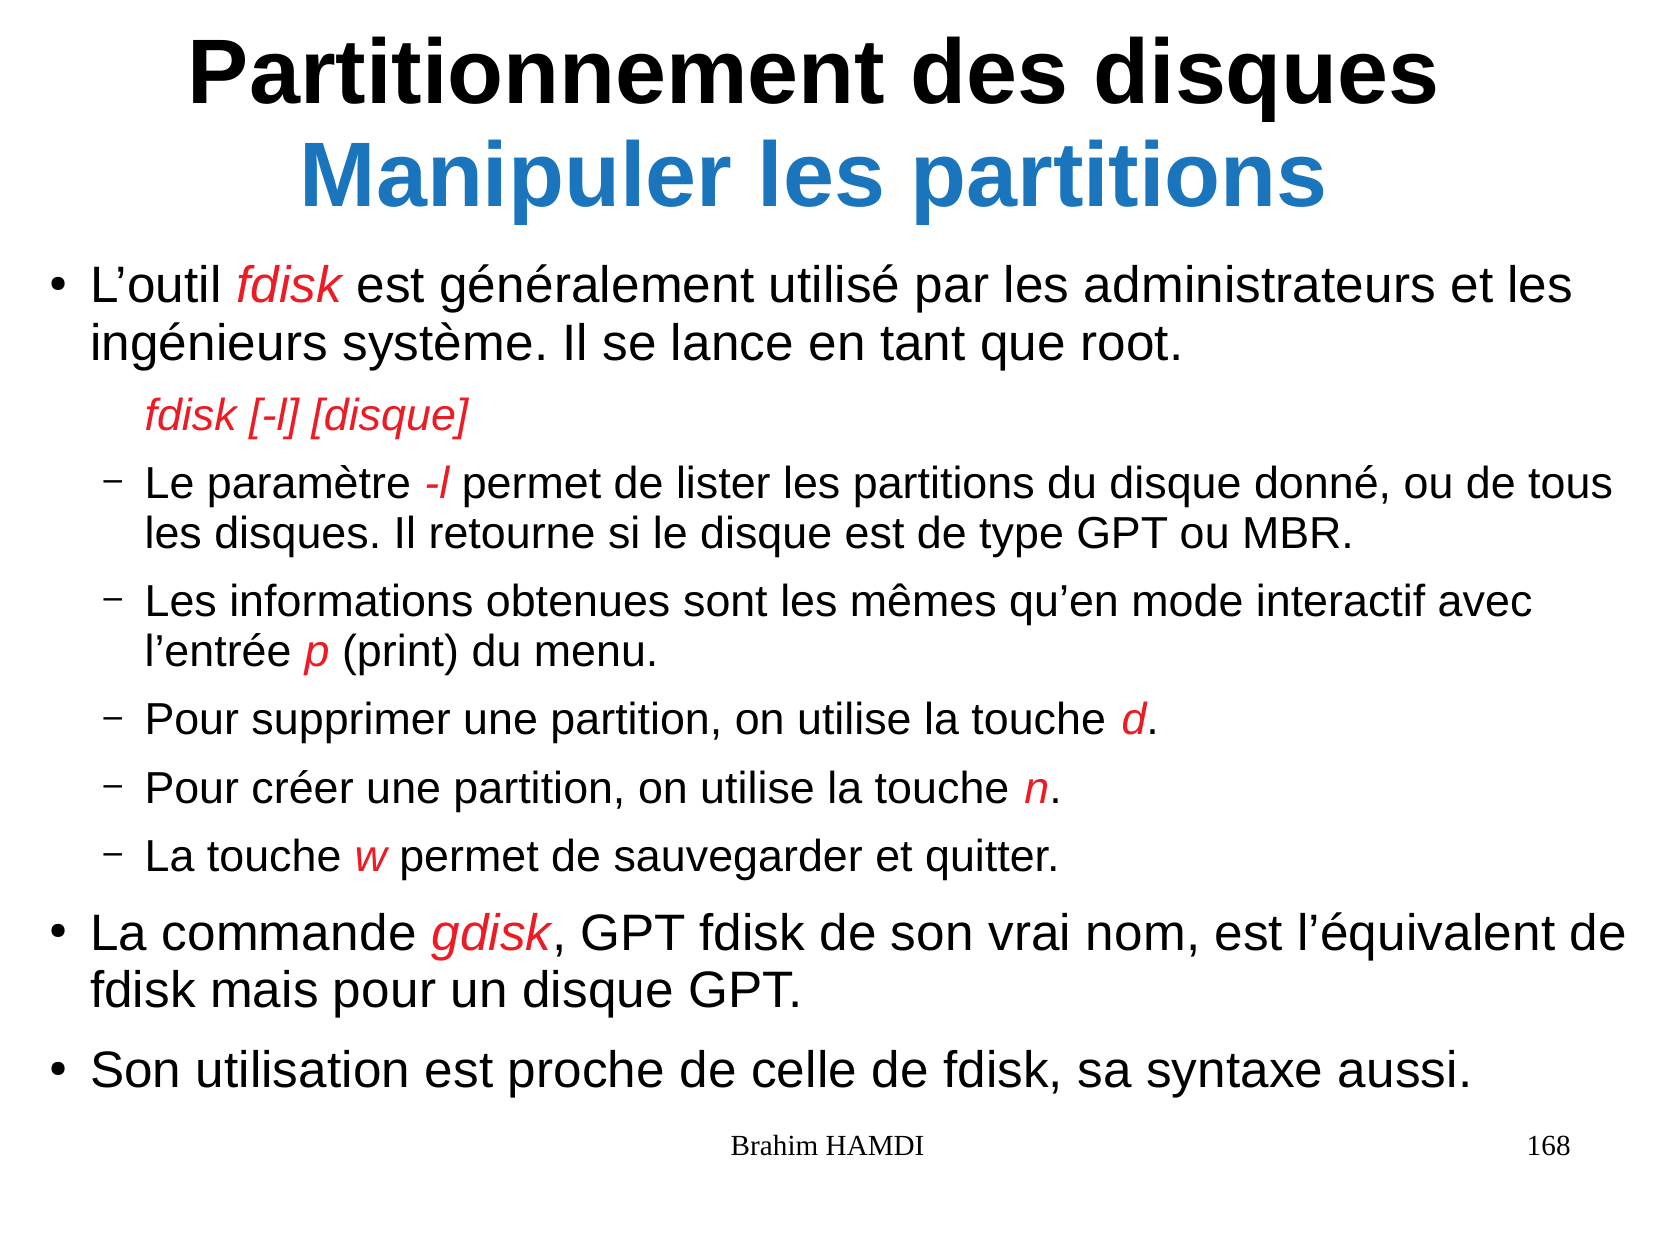

# Partitionnement des disques Manipuler les partitions
L’outil fdisk est généralement utilisé par les administrateurs et les ingénieurs système. Il se lance en tant que root.
fdisk [-l] [disque]
Le paramètre -l permet de lister les partitions du disque donné, ou de tous les disques. Il retourne si le disque est de type GPT ou MBR.
Les informations obtenues sont les mêmes qu’en mode interactif avec l’entrée p (print) du menu.
Pour supprimer une partition, on utilise la touche d.
Pour créer une partition, on utilise la touche n.
La touche w permet de sauvegarder et quitter.
La commande gdisk, GPT fdisk de son vrai nom, est l’équivalent de fdisk mais pour un disque GPT.
Son utilisation est proche de celle de fdisk, sa syntaxe aussi.
Brahim HAMDI
168